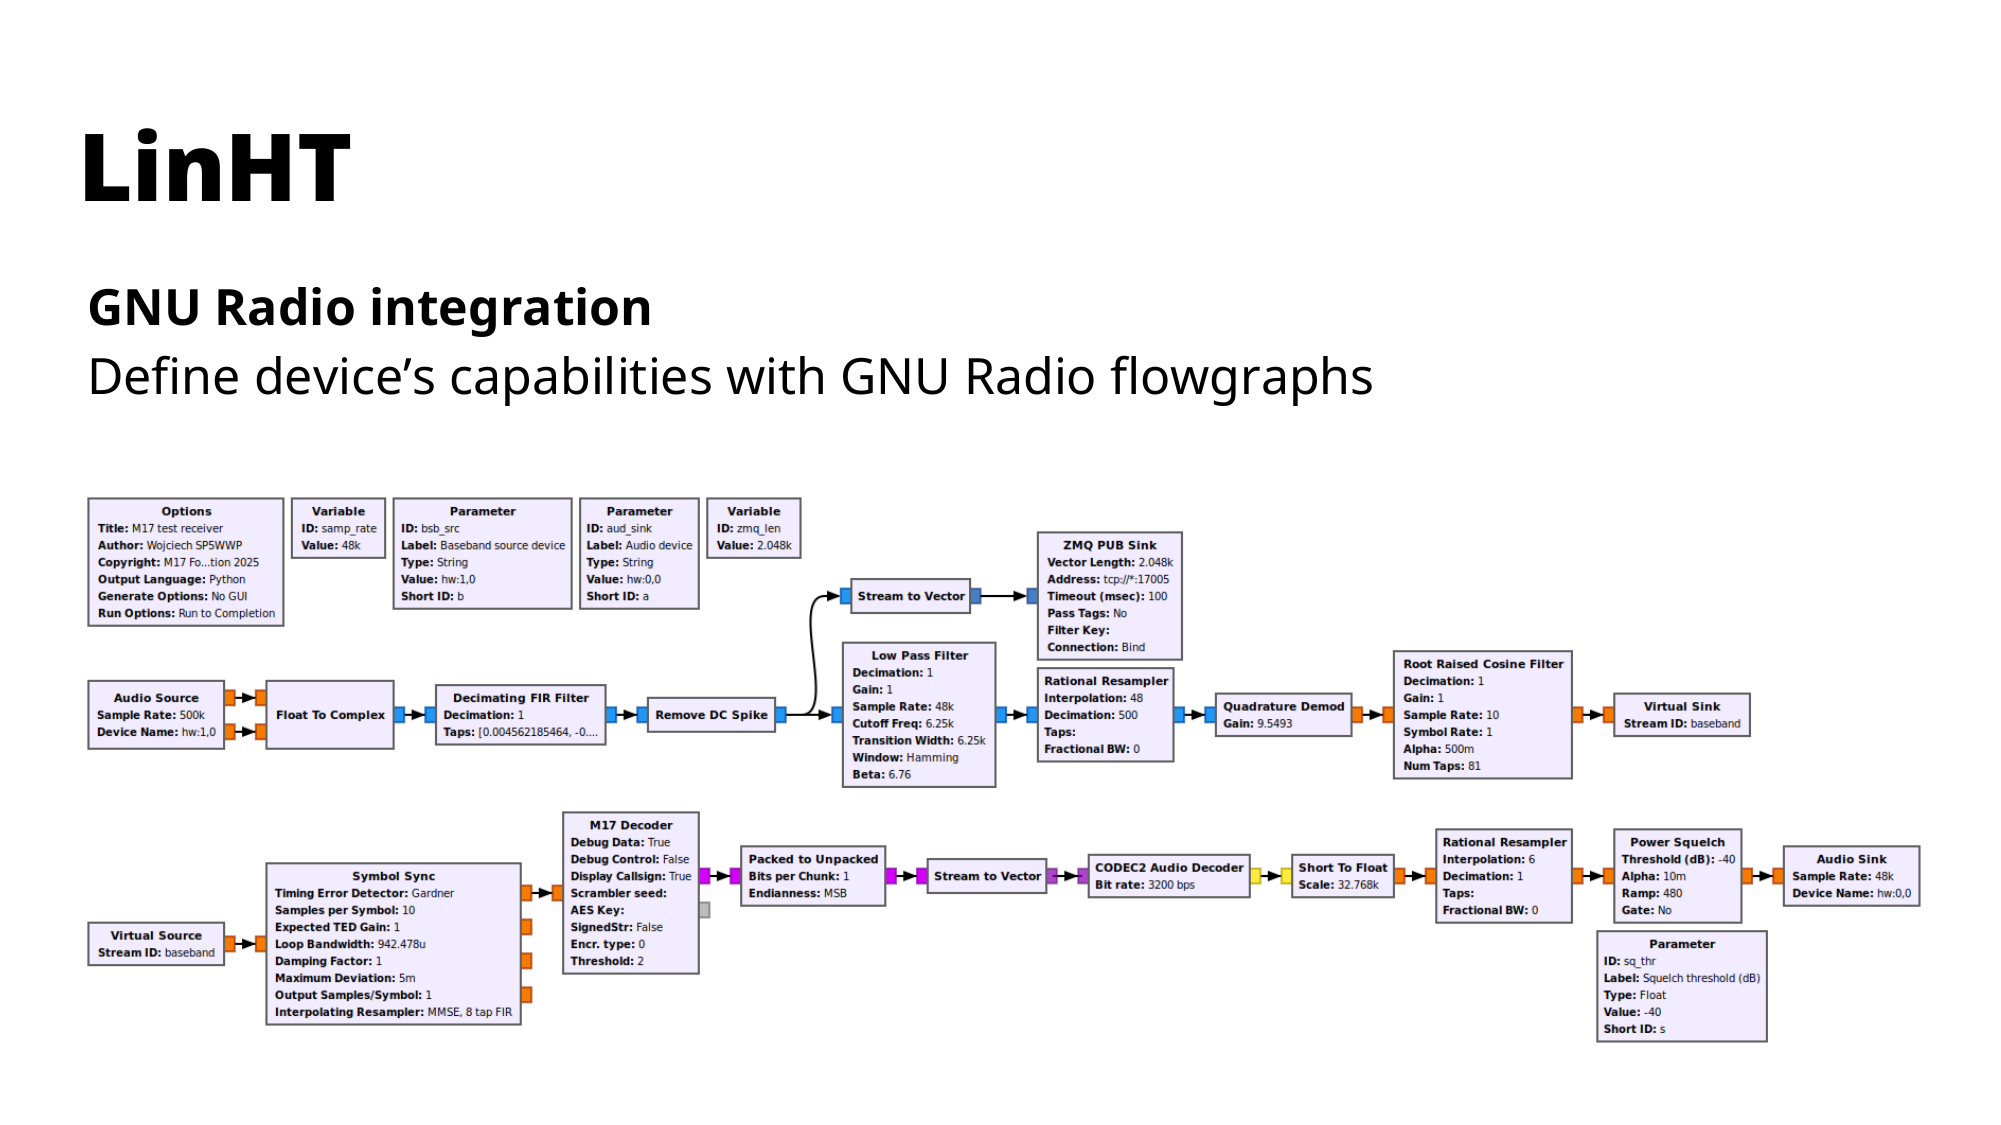

LinHT
GNU Radio integration
Define device’s capabilities with GNU Radio flowgraphs